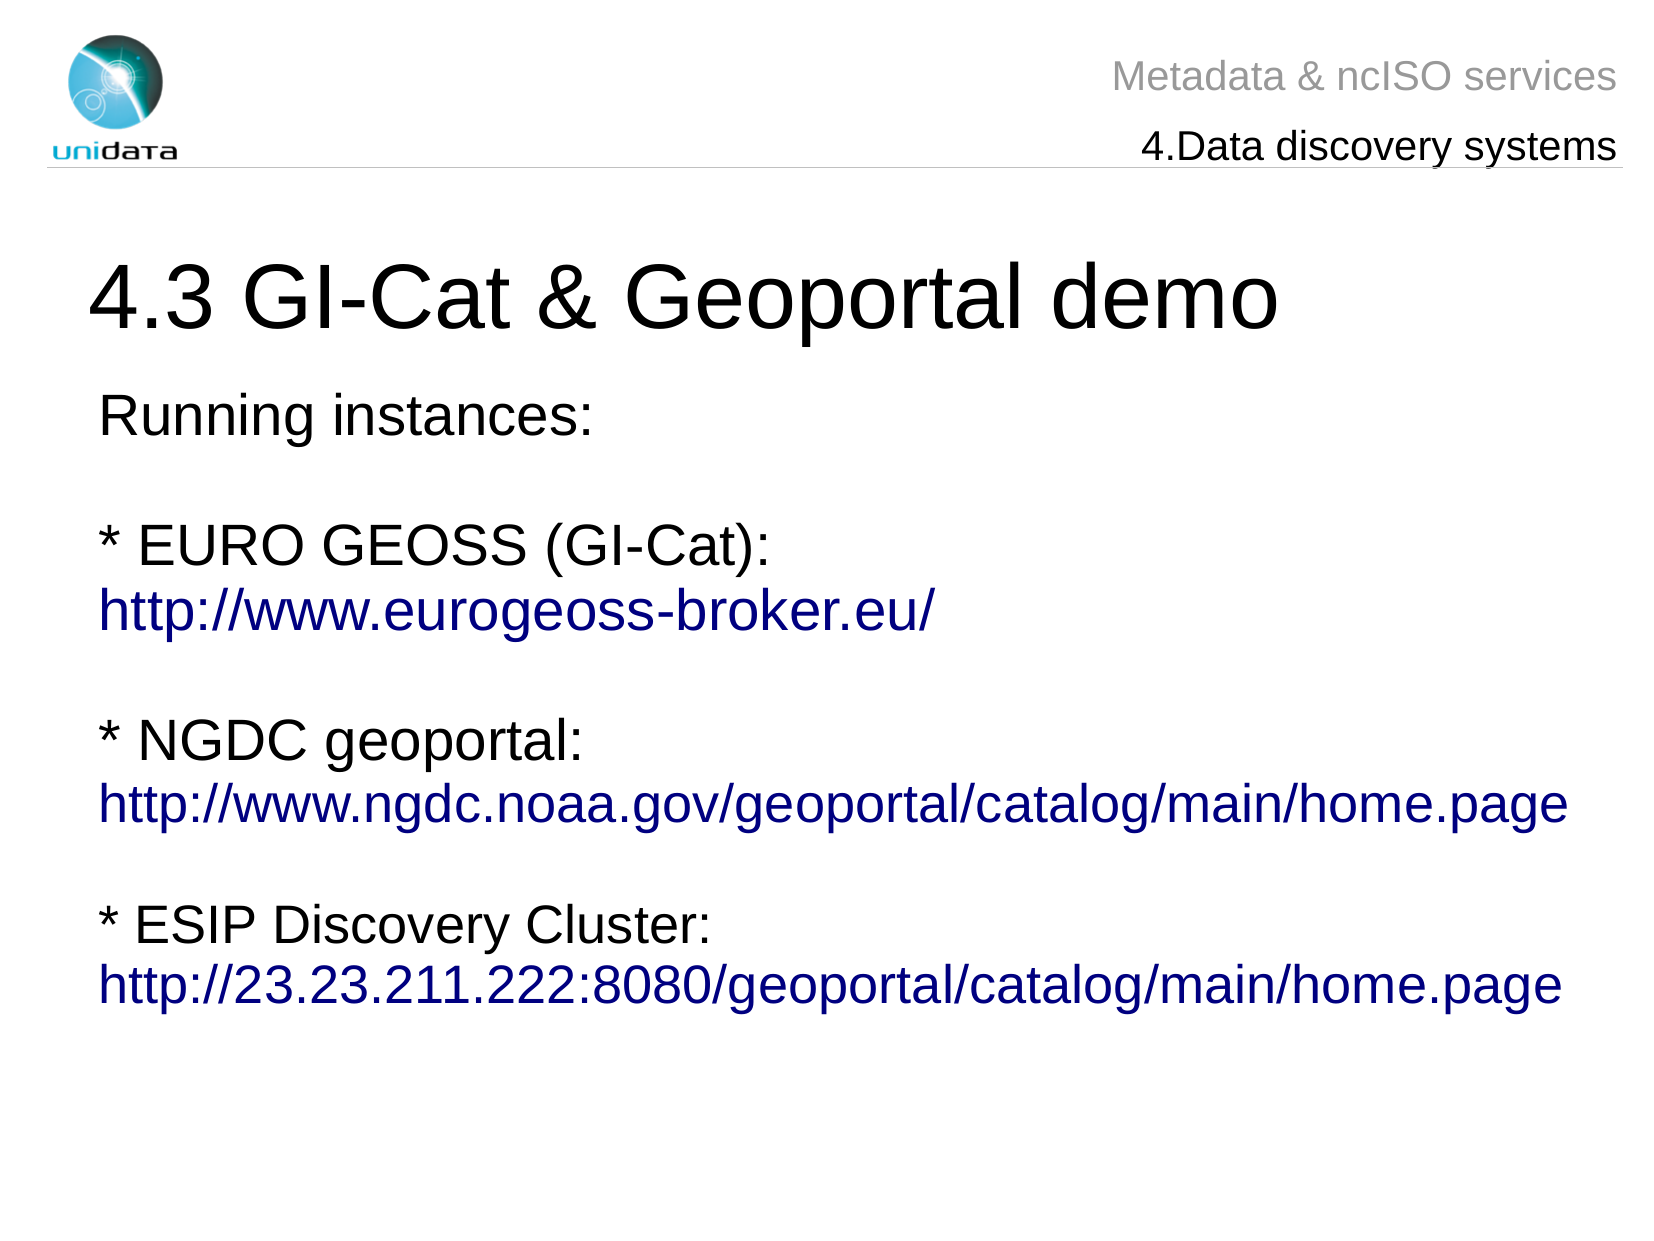

Metadata & ncISO services
4.Data discovery systems
# 4.3 GI-Cat & Geoportal demo
Running instances:
* EURO GEOSS (GI-Cat):
http://www.eurogeoss-broker.eu/
* NGDC geoportal:
http://www.ngdc.noaa.gov/geoportal/catalog/main/home.page
* ESIP Discovery Cluster:
http://23.23.211.222:8080/geoportal/catalog/main/home.page